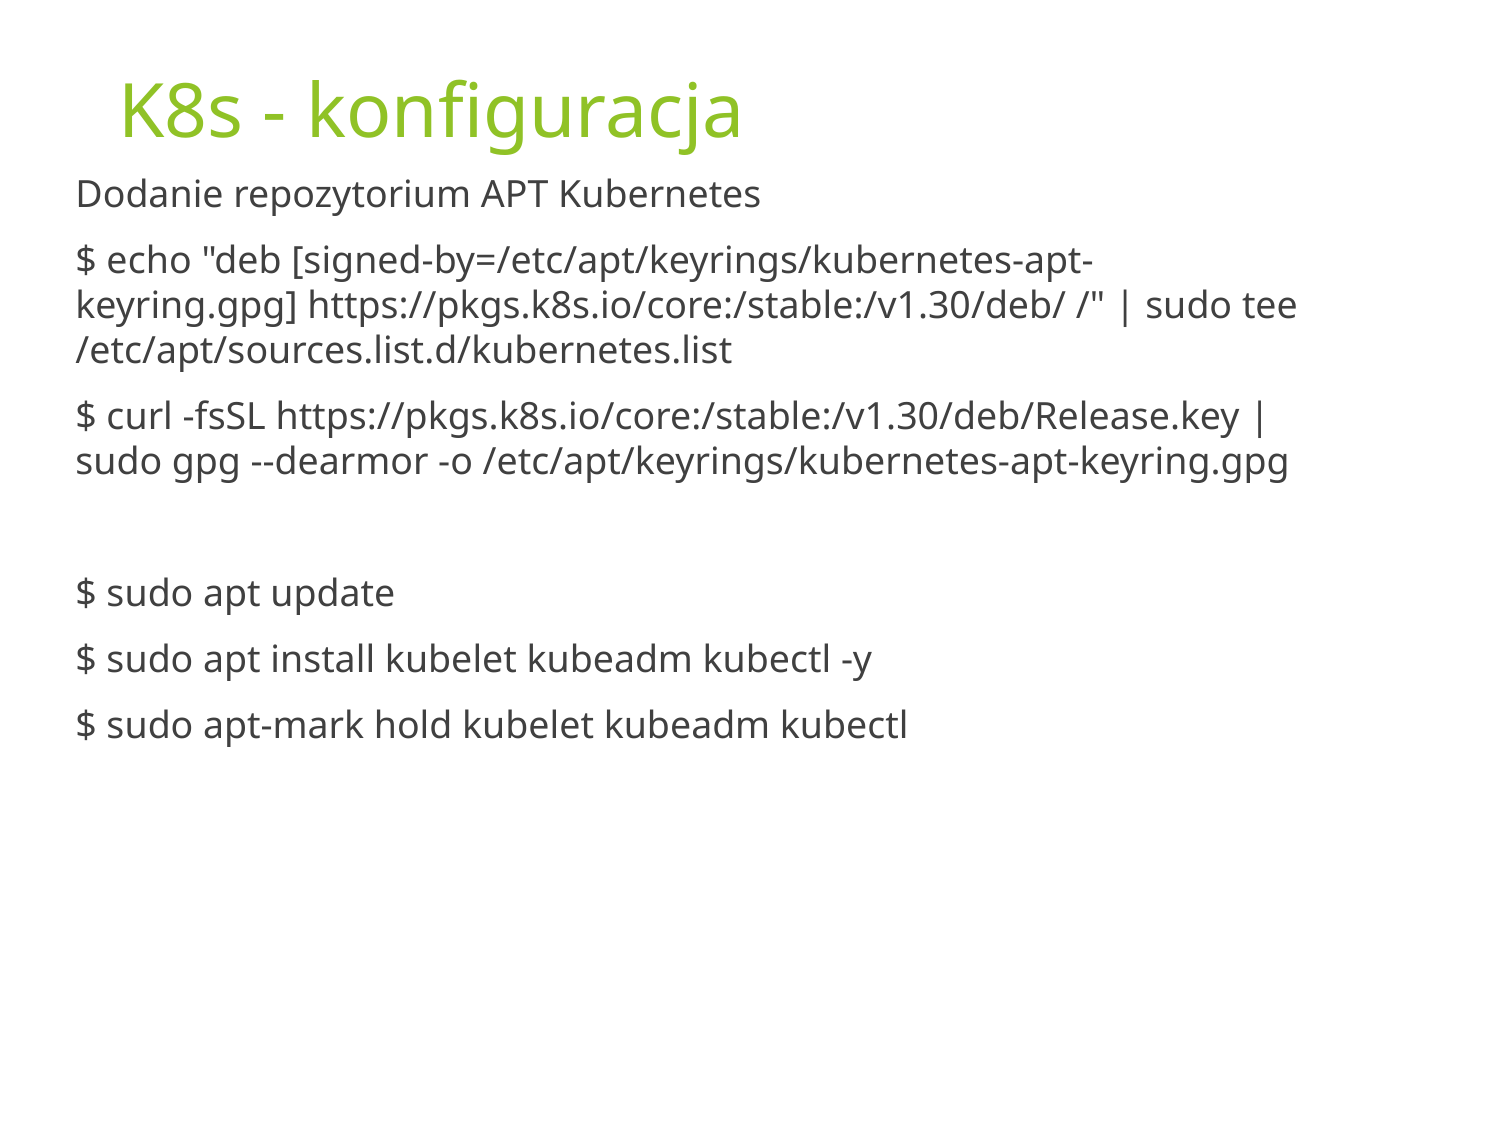

# K8s - konfiguracja
Dodanie repozytorium APT Kubernetes
$ echo "deb [signed-by=/etc/apt/keyrings/kubernetes-apt-keyring.gpg] https://pkgs.k8s.io/core:/stable:/v1.30/deb/ /" | sudo tee /etc/apt/sources.list.d/kubernetes.list
$ curl -fsSL https://pkgs.k8s.io/core:/stable:/v1.30/deb/Release.key | sudo gpg --dearmor -o /etc/apt/keyrings/kubernetes-apt-keyring.gpg
$ sudo apt update
$ sudo apt install kubelet kubeadm kubectl -y
$ sudo apt-mark hold kubelet kubeadm kubectl